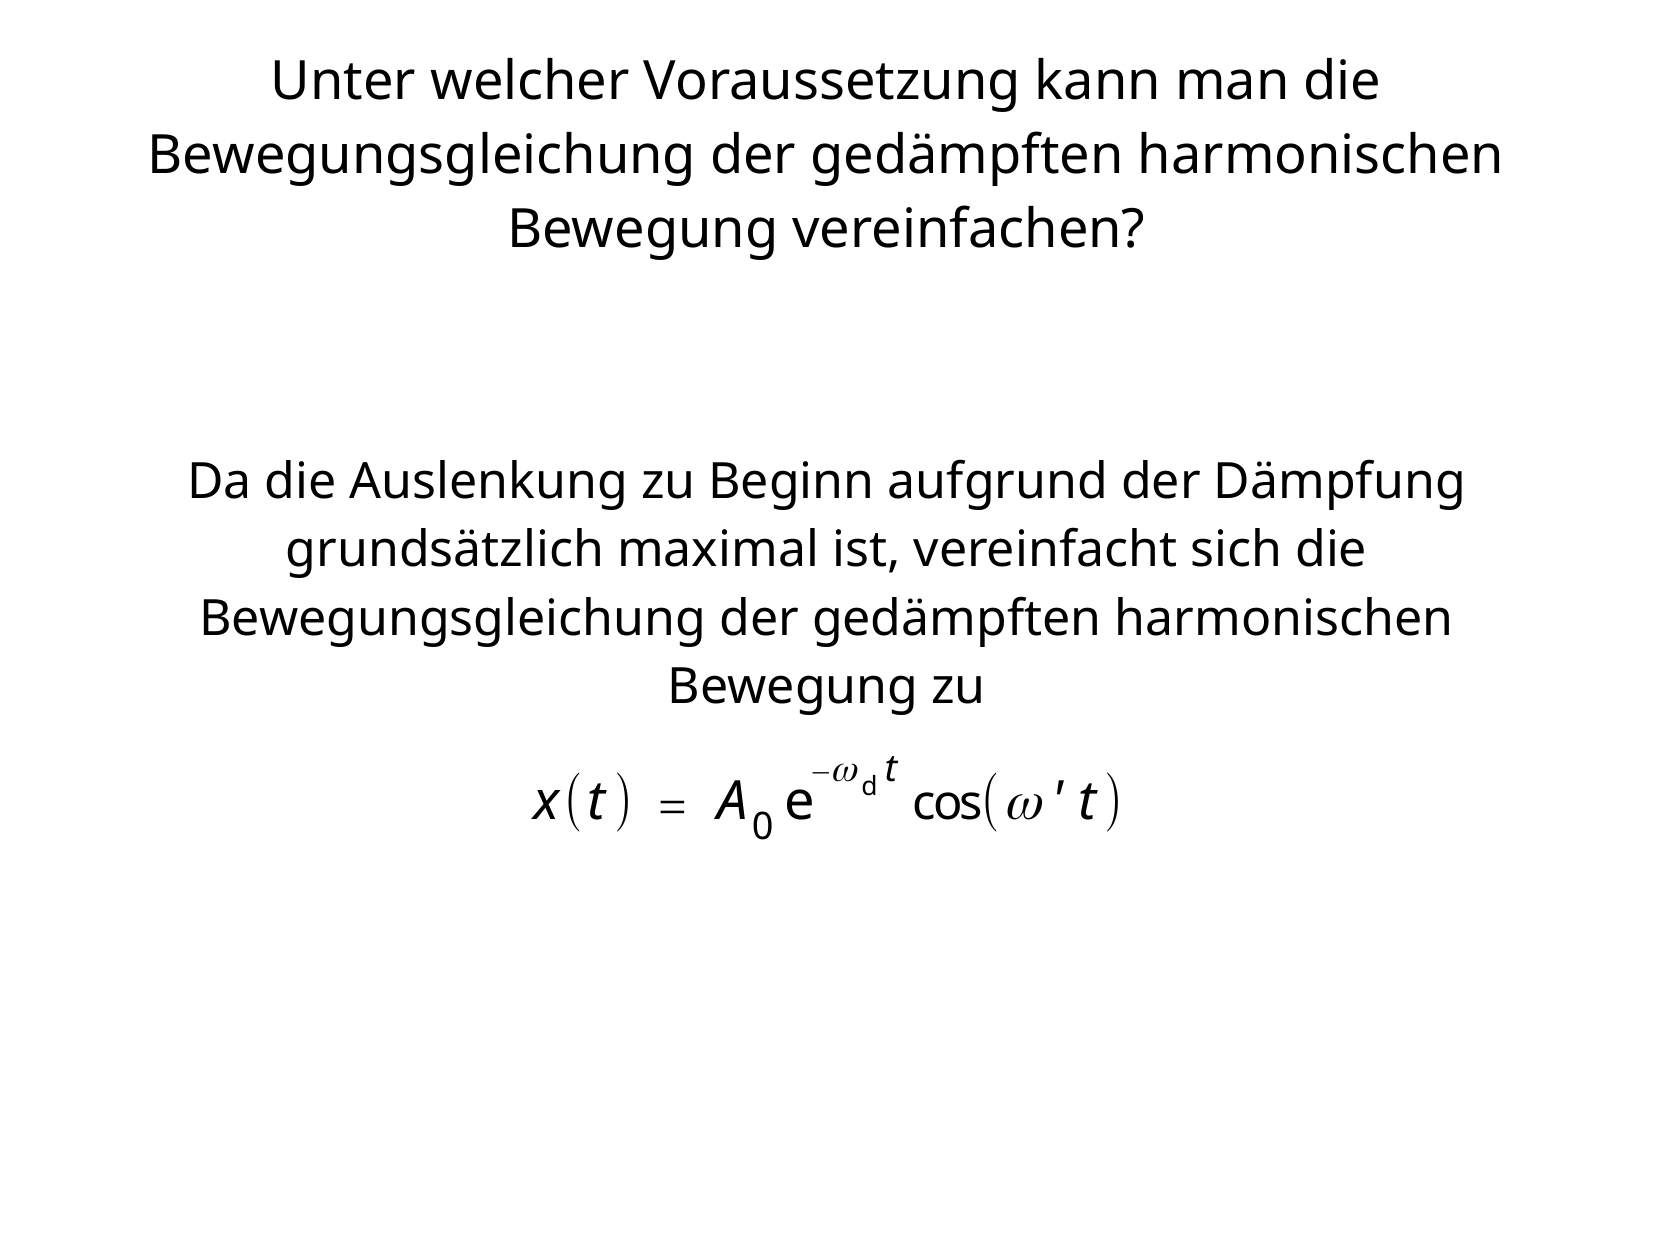

# Unter welcher Voraussetzung kann man die Bewegungsgleichung der gedämpften harmonischen Bewegung vereinfachen?
Da die Auslenkung zu Beginn aufgrund der Dämpfung grundsätzlich maximal ist, vereinfacht sich die Bewegungsgleichung der gedämpften harmonischen Bewegung zu